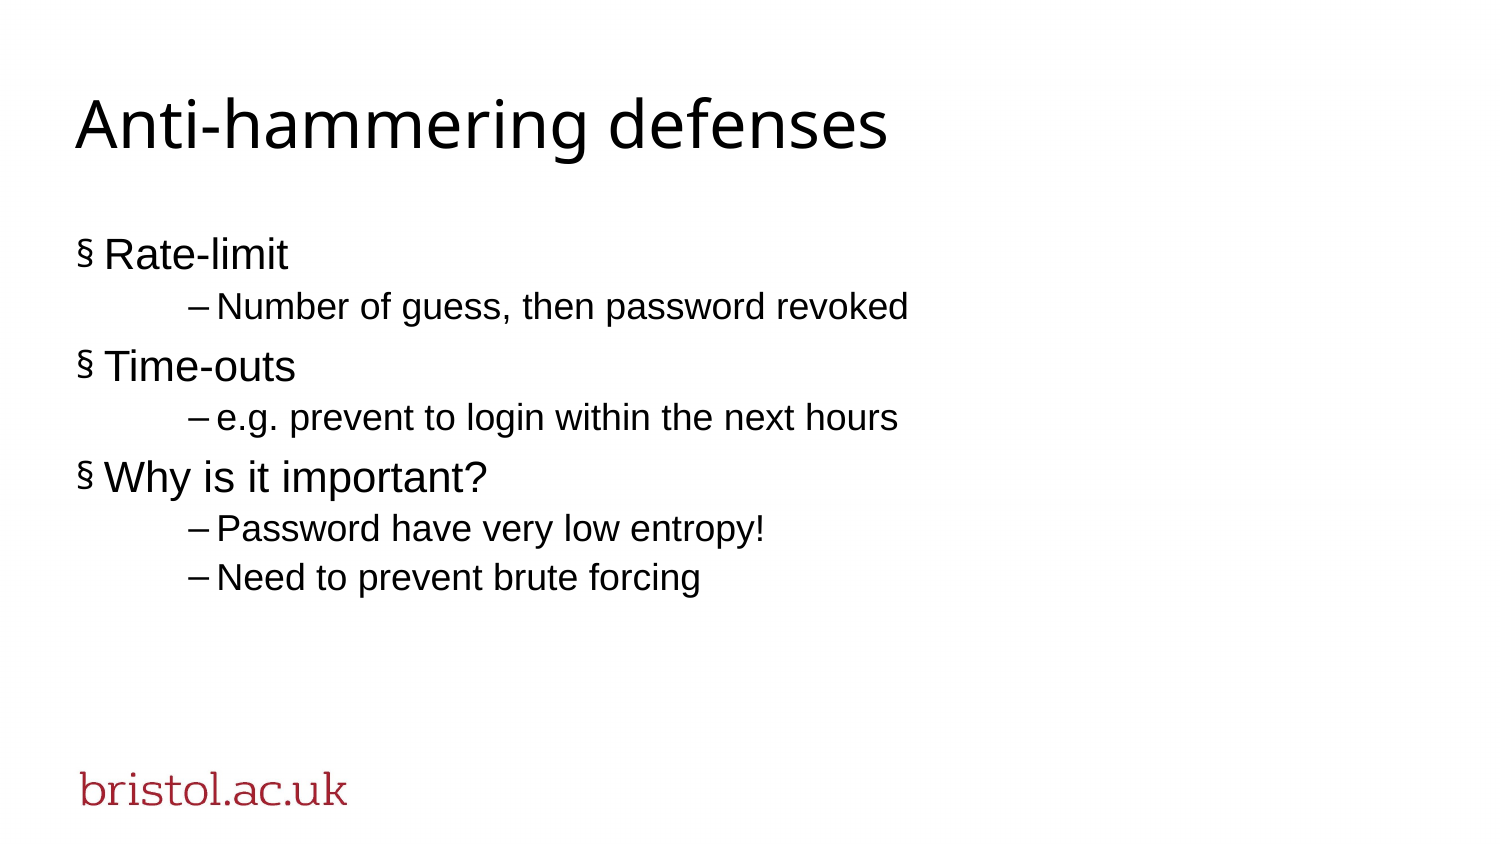

# Anti-hammering defenses
Rate-limit
Number of guess, then password revoked
Time-outs
e.g. prevent to login within the next hours
Why is it important?
Password have very low entropy!
Need to prevent brute forcing